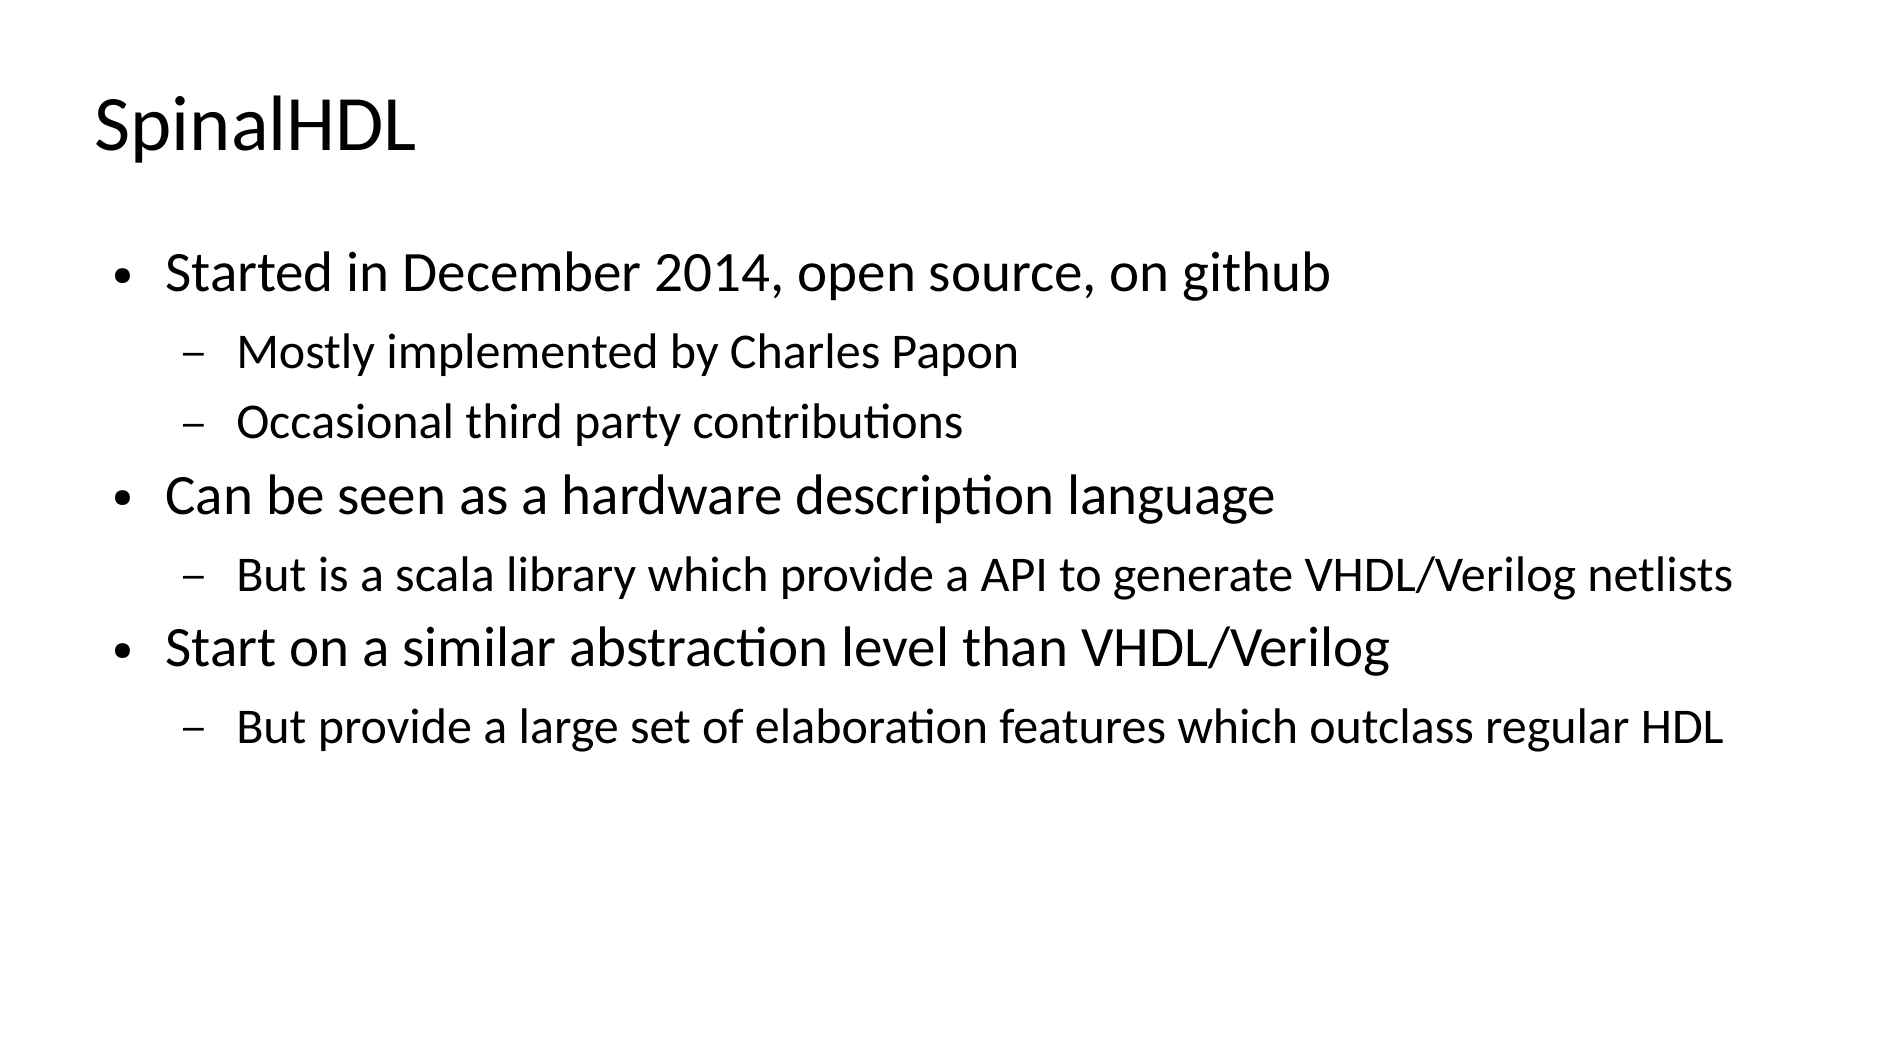

# SpinalHDL
Started in December 2014, open source, on github
Mostly implemented by Charles Papon
Occasional third party contributions
Can be seen as a hardware description language
But is a scala library which provide a API to generate VHDL/Verilog netlists
Start on a similar abstraction level than VHDL/Verilog
But provide a large set of elaboration features which outclass regular HDL